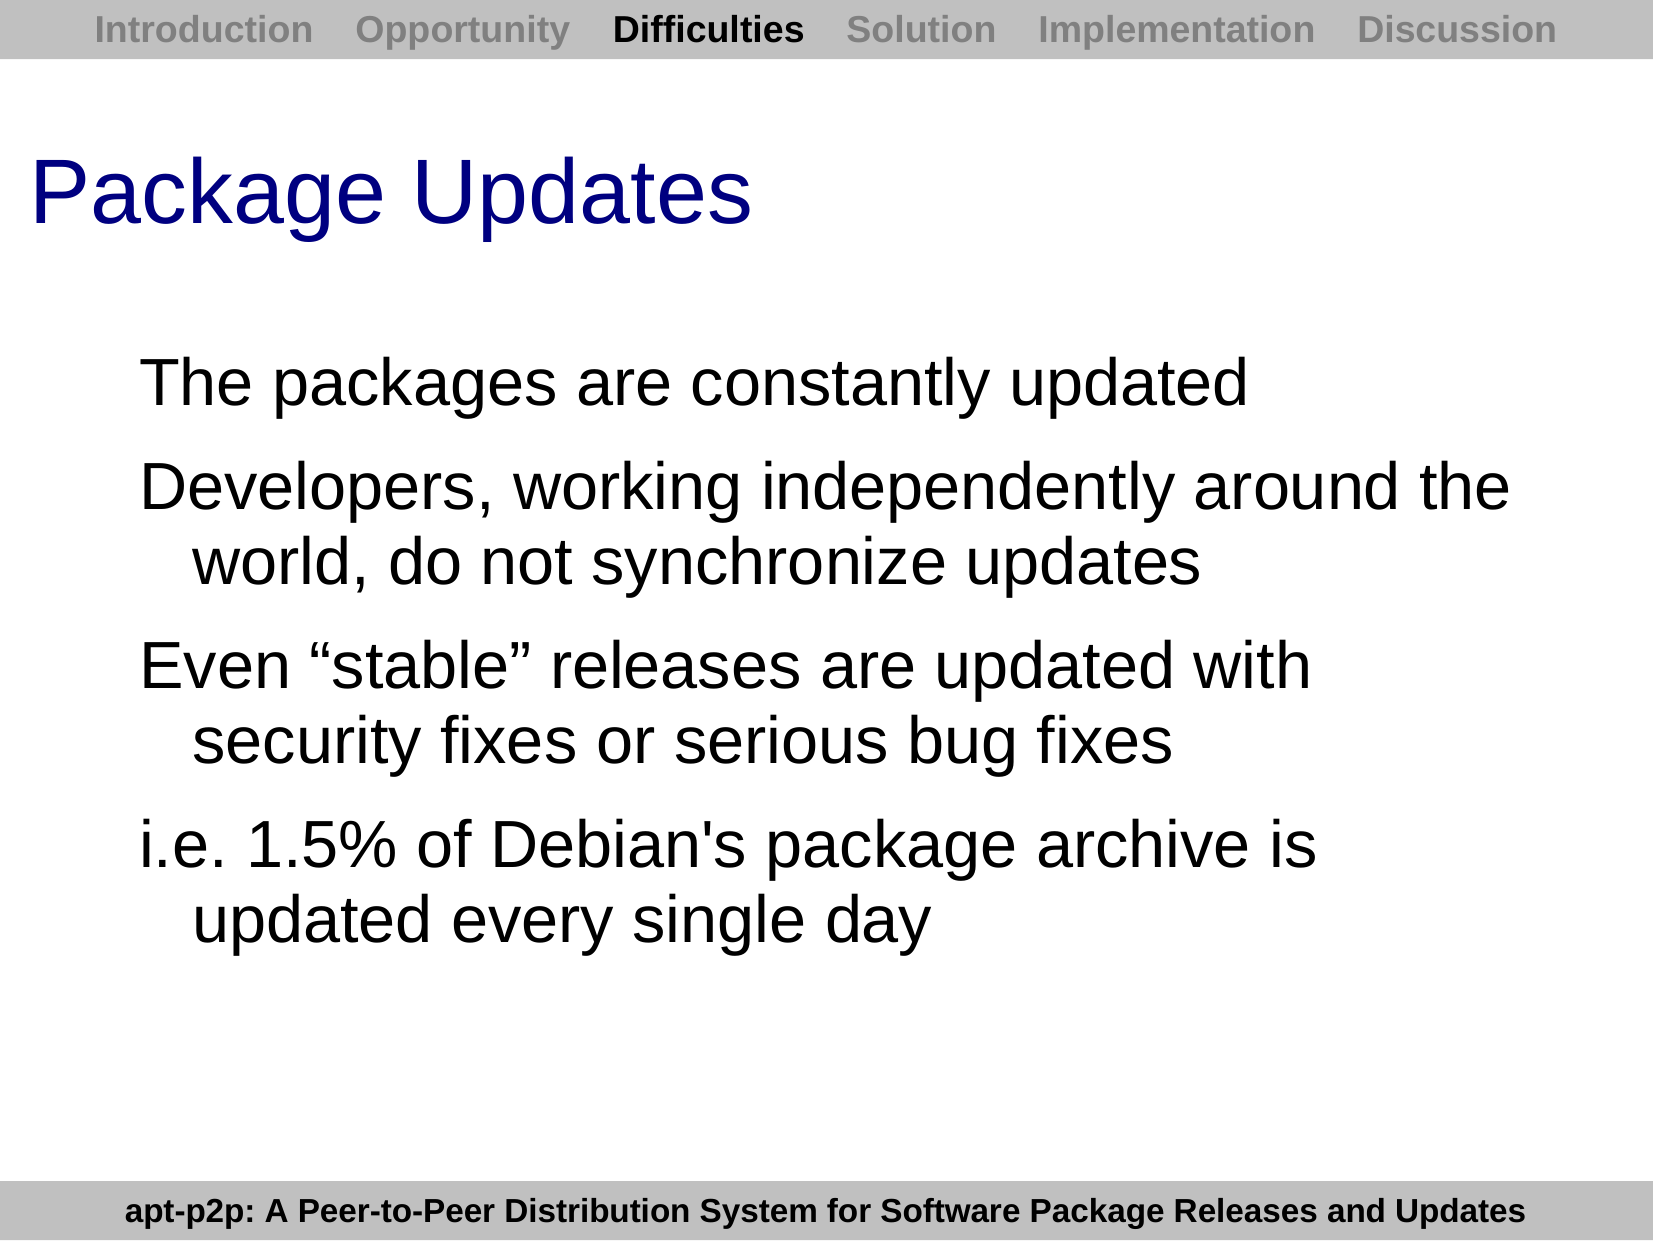

# Package Updates
The packages are constantly updated
Developers, working independently around the world, do not synchronize updates
Even “stable” releases are updated with security fixes or serious bug fixes
i.e. 1.5% of Debian's package archive is updated every single day